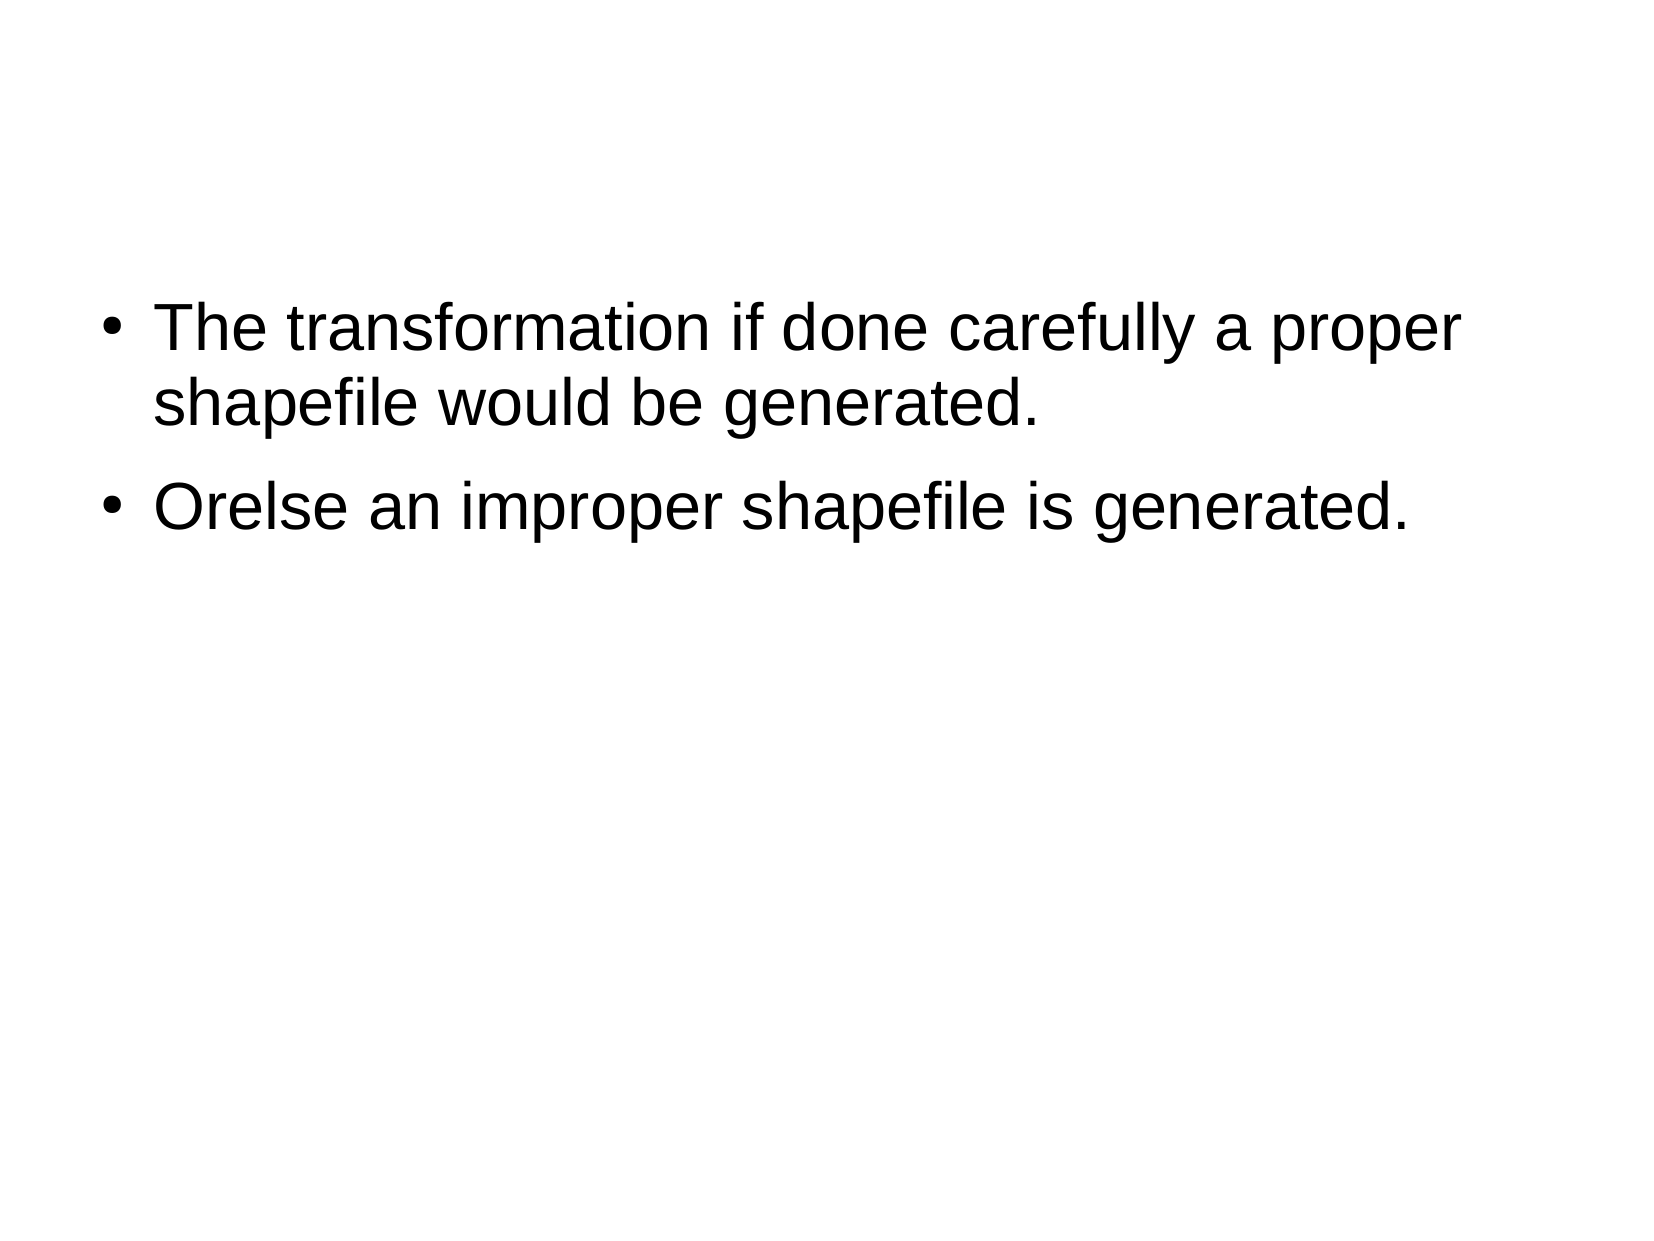

#
The transformation if done carefully a proper shapefile would be generated.
Orelse an improper shapefile is generated.